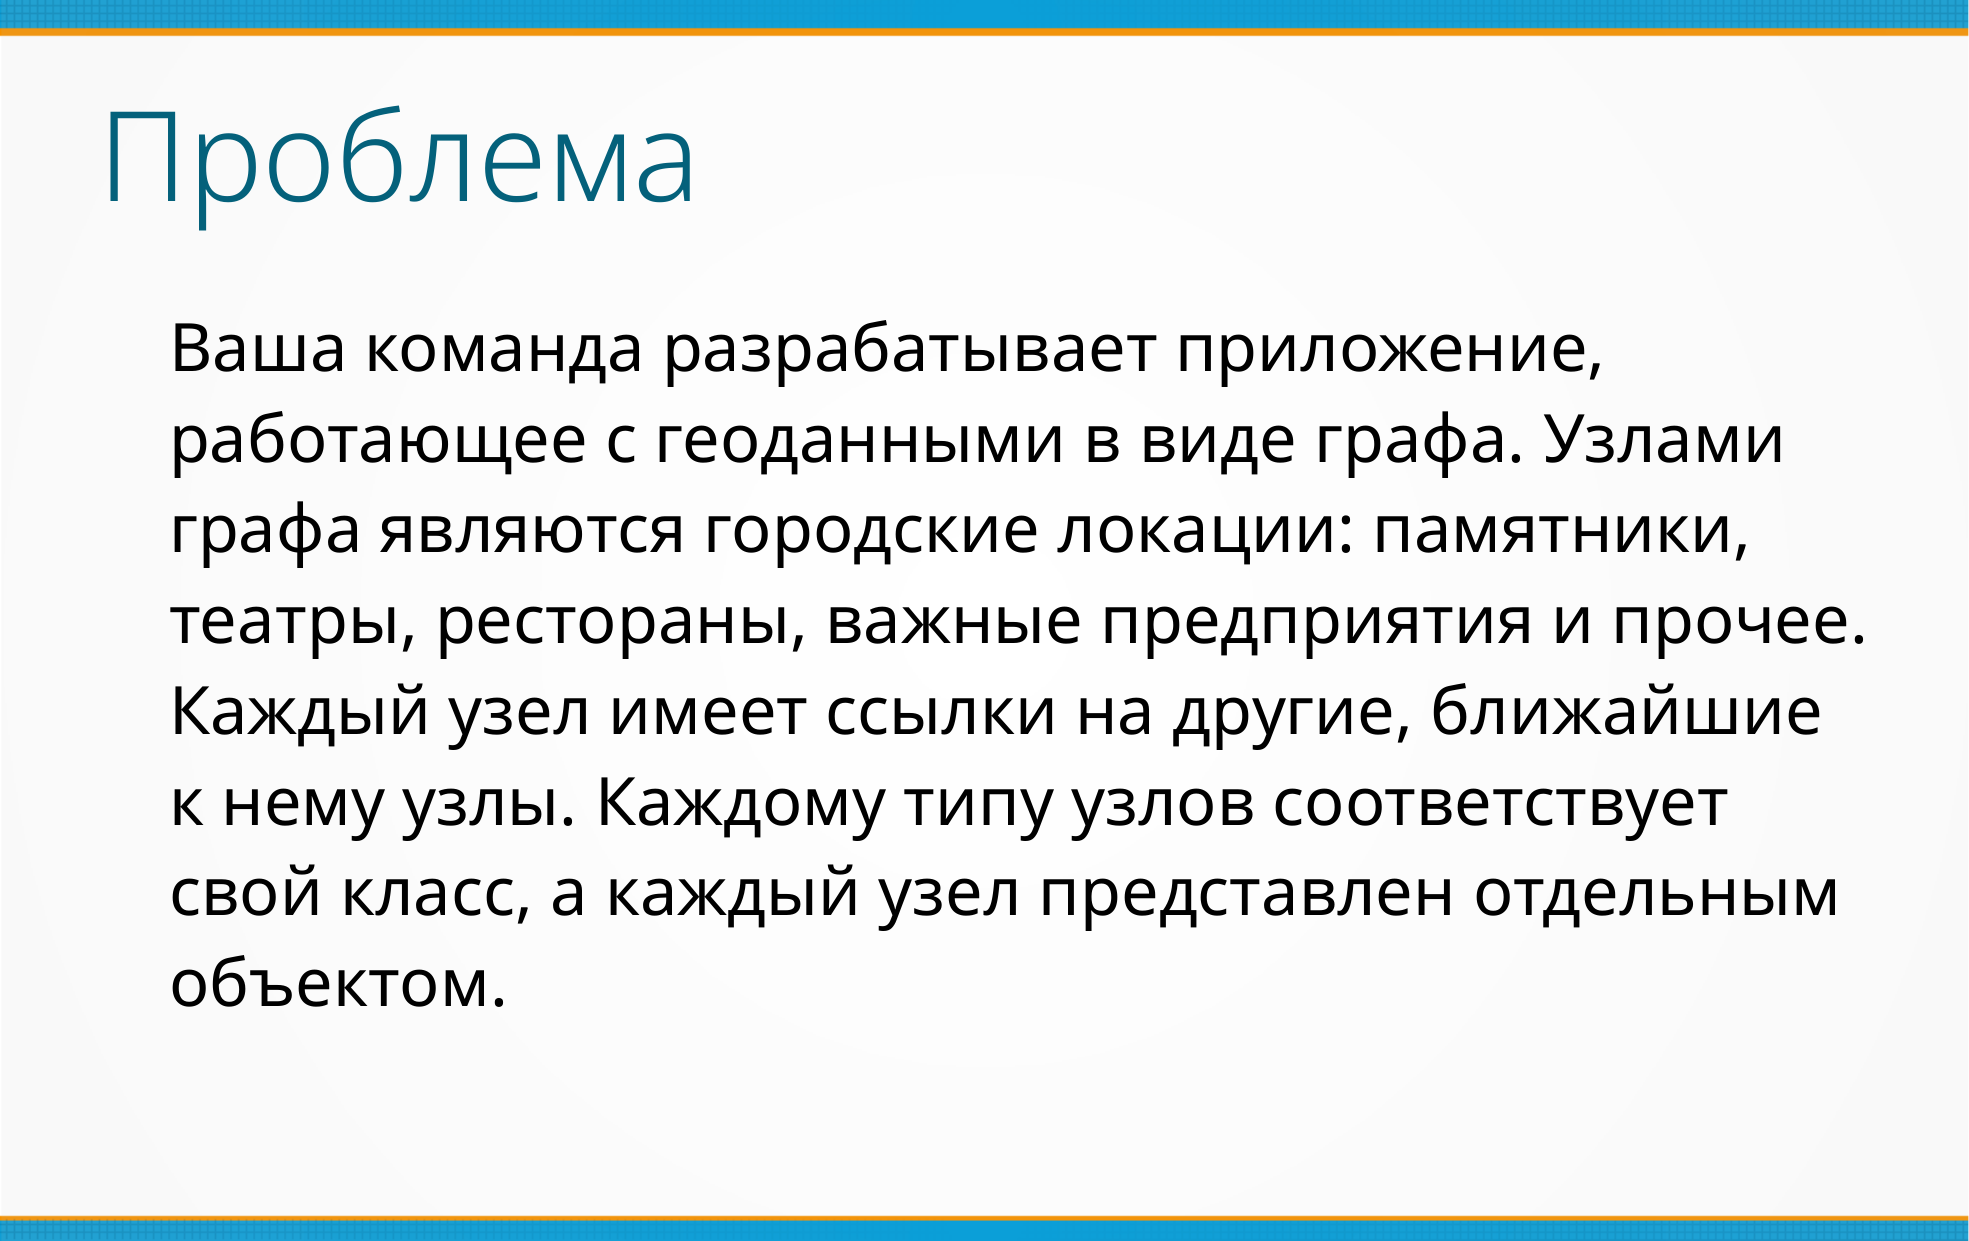

# Проблема
Ваша команда разрабатывает приложение, работающее с геоданными в виде графа. Узлами графа являются городские локации: памятники, театры, рестораны, важные предприятия и прочее. Каждый узел имеет ссылки на другие, ближайшие к нему узлы. Каждому типу узлов соответствует свой класс, а каждый узел представлен отдельным объектом.